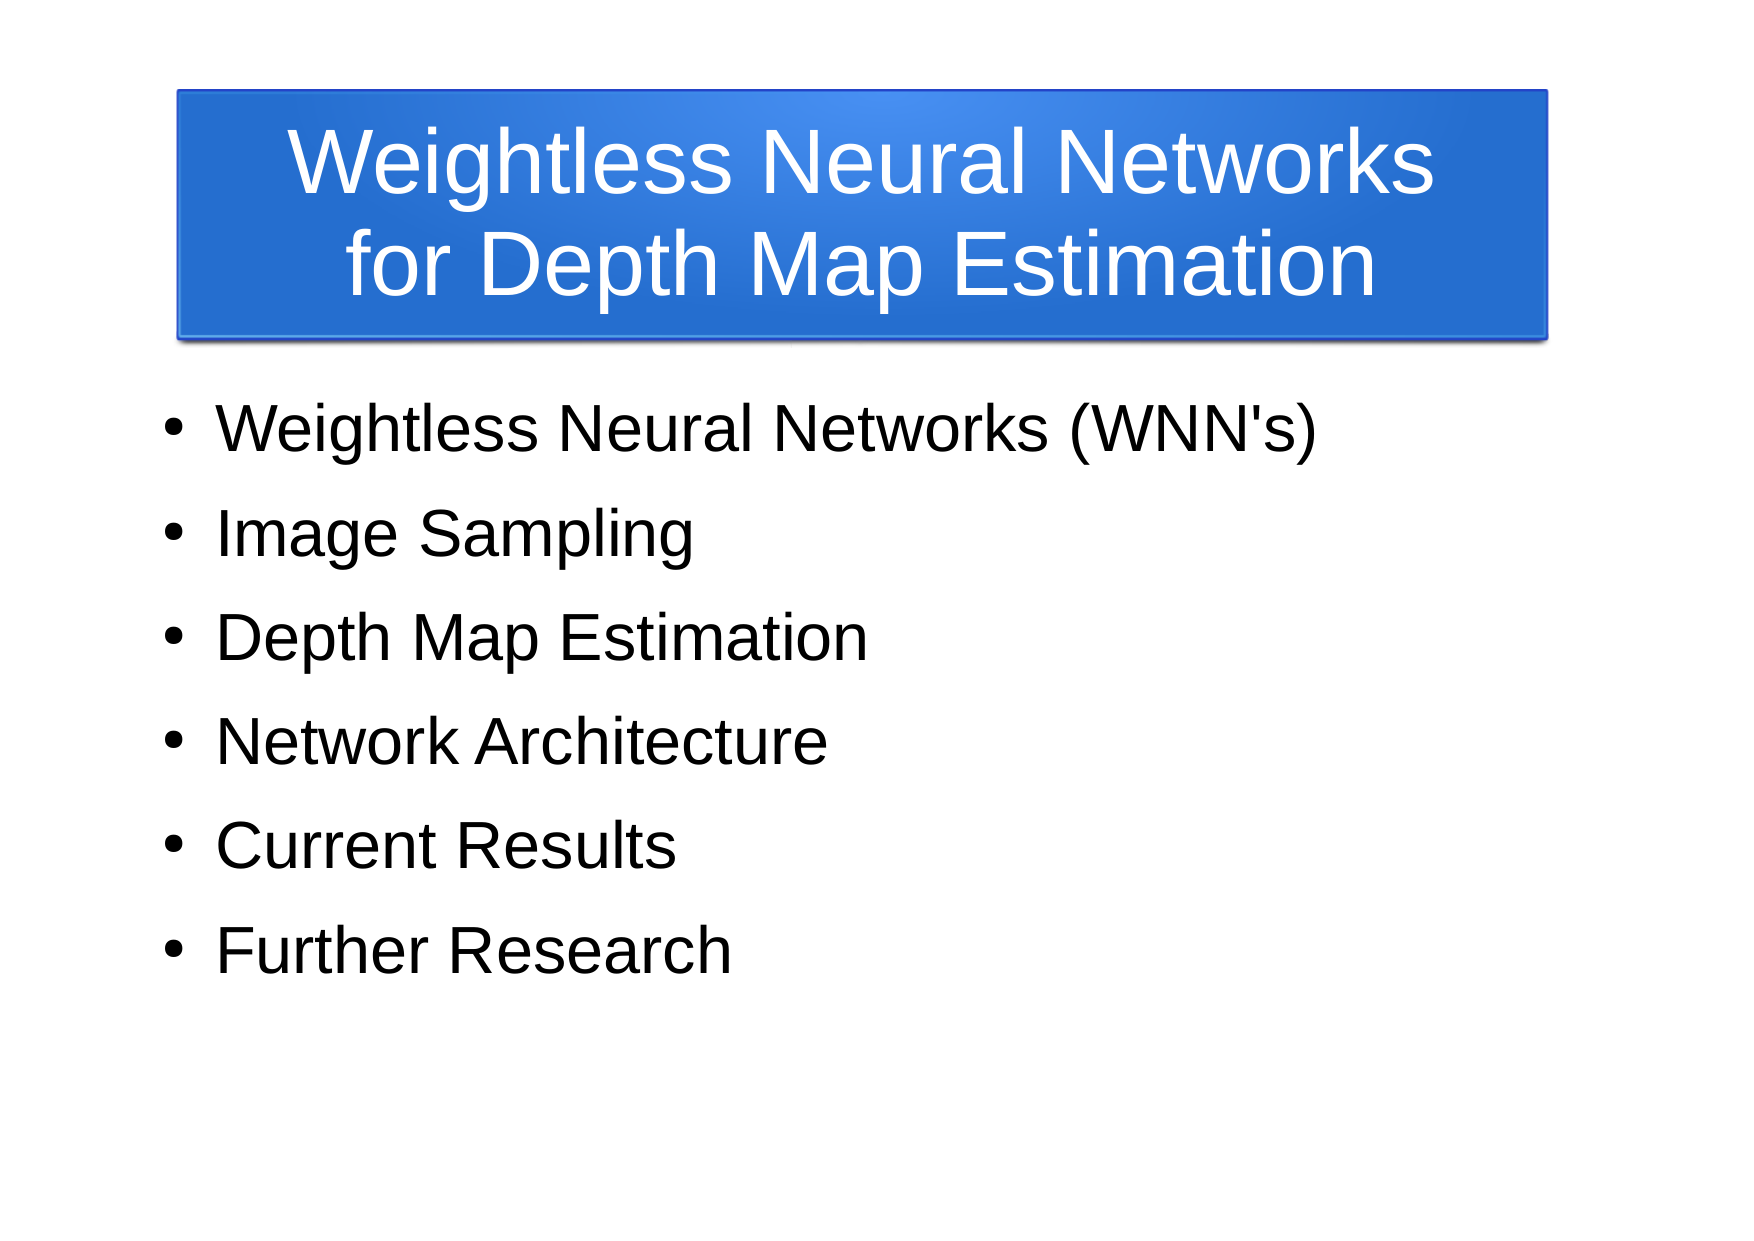

# Weightless Neural Networks for Depth Map Estimation
Weightless Neural Networks (WNN's)
Image Sampling
Depth Map Estimation
Network Architecture
Current Results
Further Research